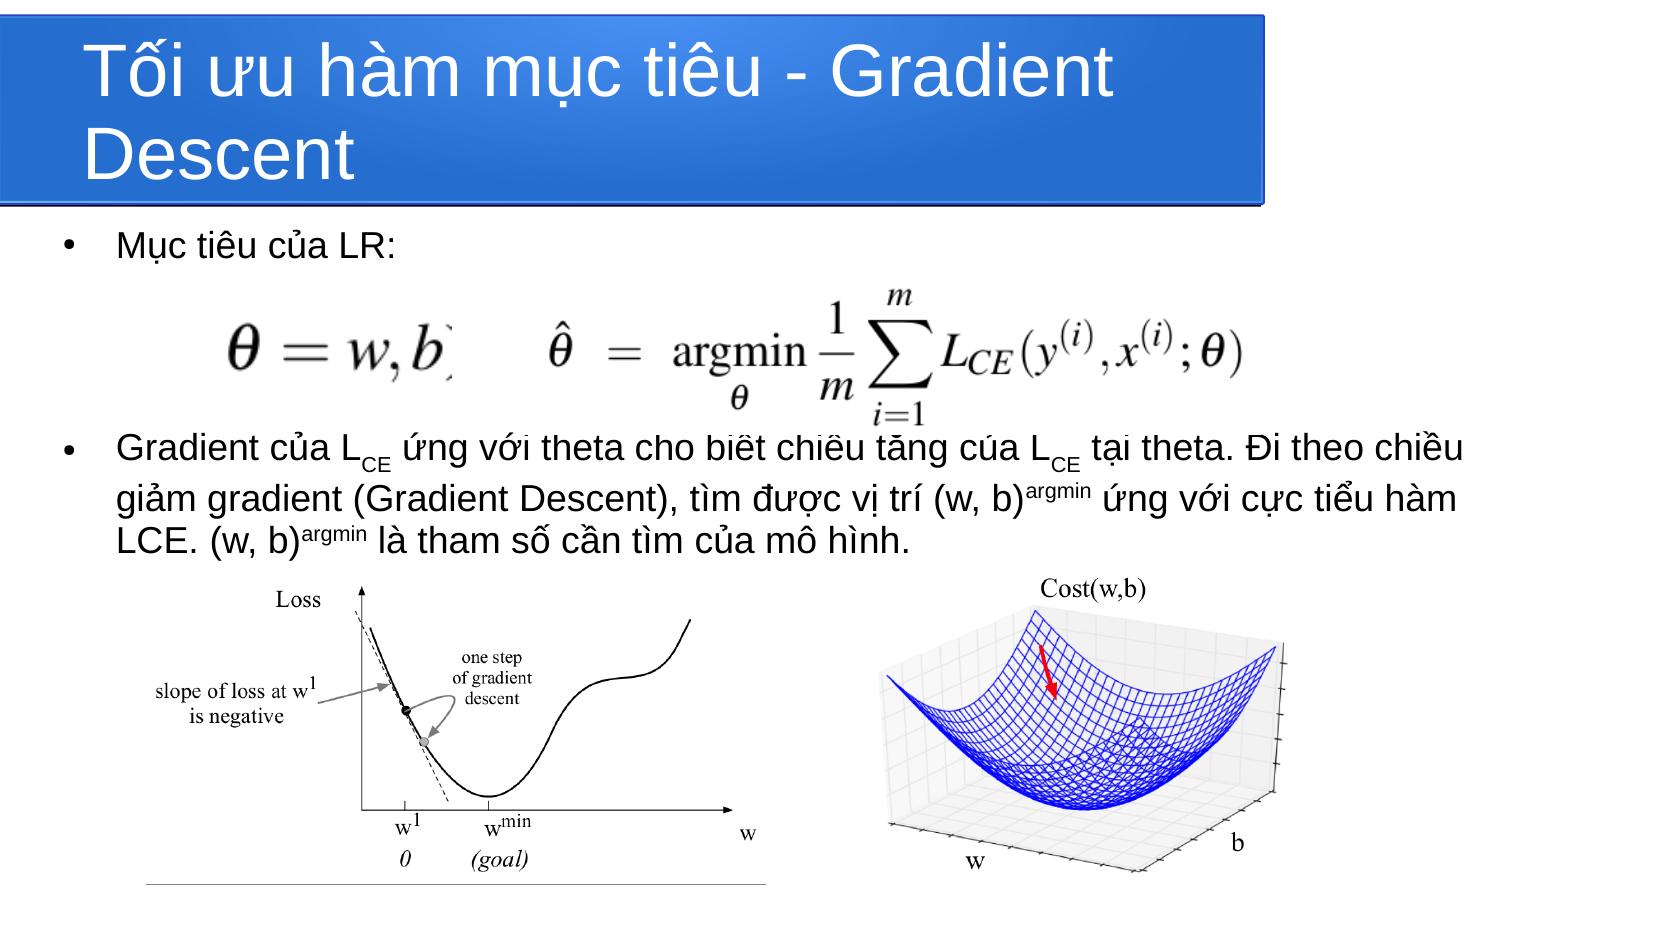

# Tối ưu hàm mục tiêu - Gradient Descent
Mục tiêu của LR:
Gradient của LCE ứng với theta cho biết chiều tăng của LCE tại theta. Đi theo chiều giảm gradient (Gradient Descent), tìm được vị trí (w, b)argmin ứng với cực tiểu hàm LCE. (w, b)argmin là tham số cần tìm của mô hình.